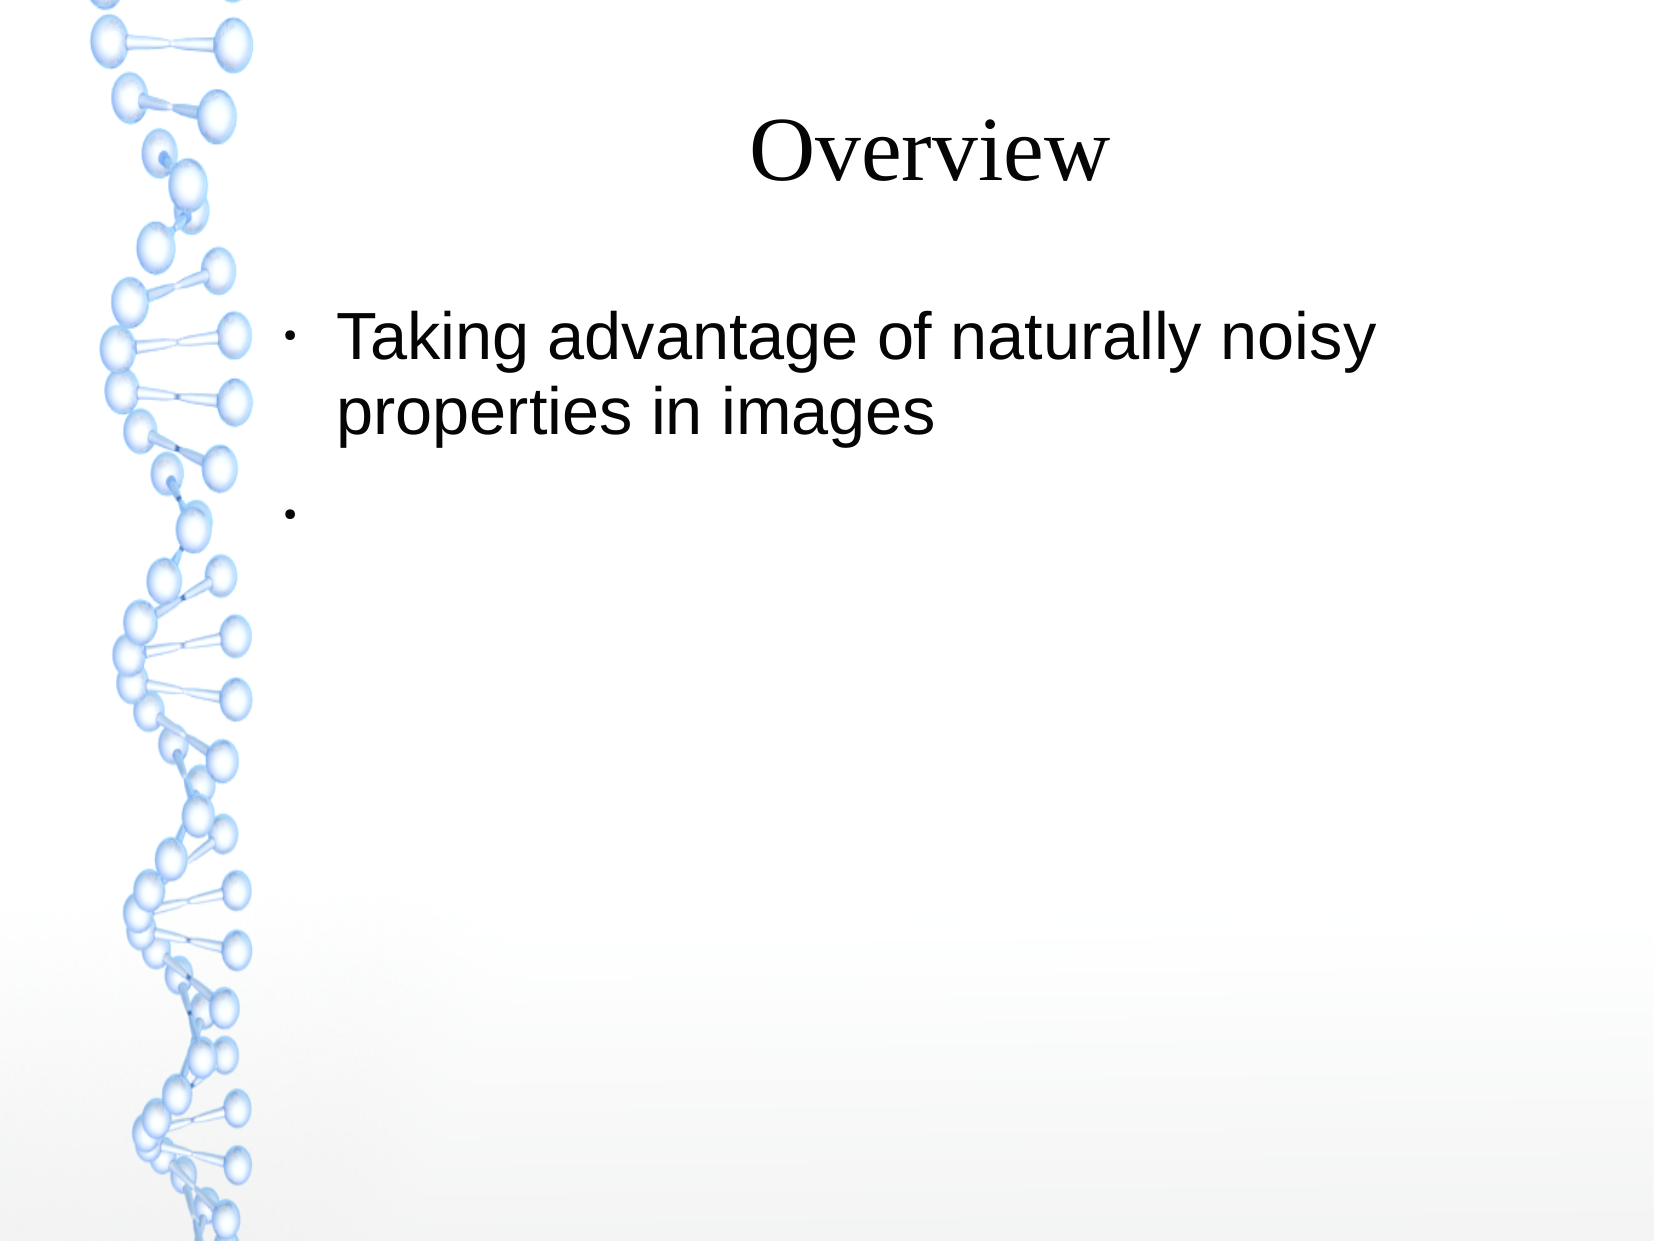

# Overview
Taking advantage of naturally noisy properties in images